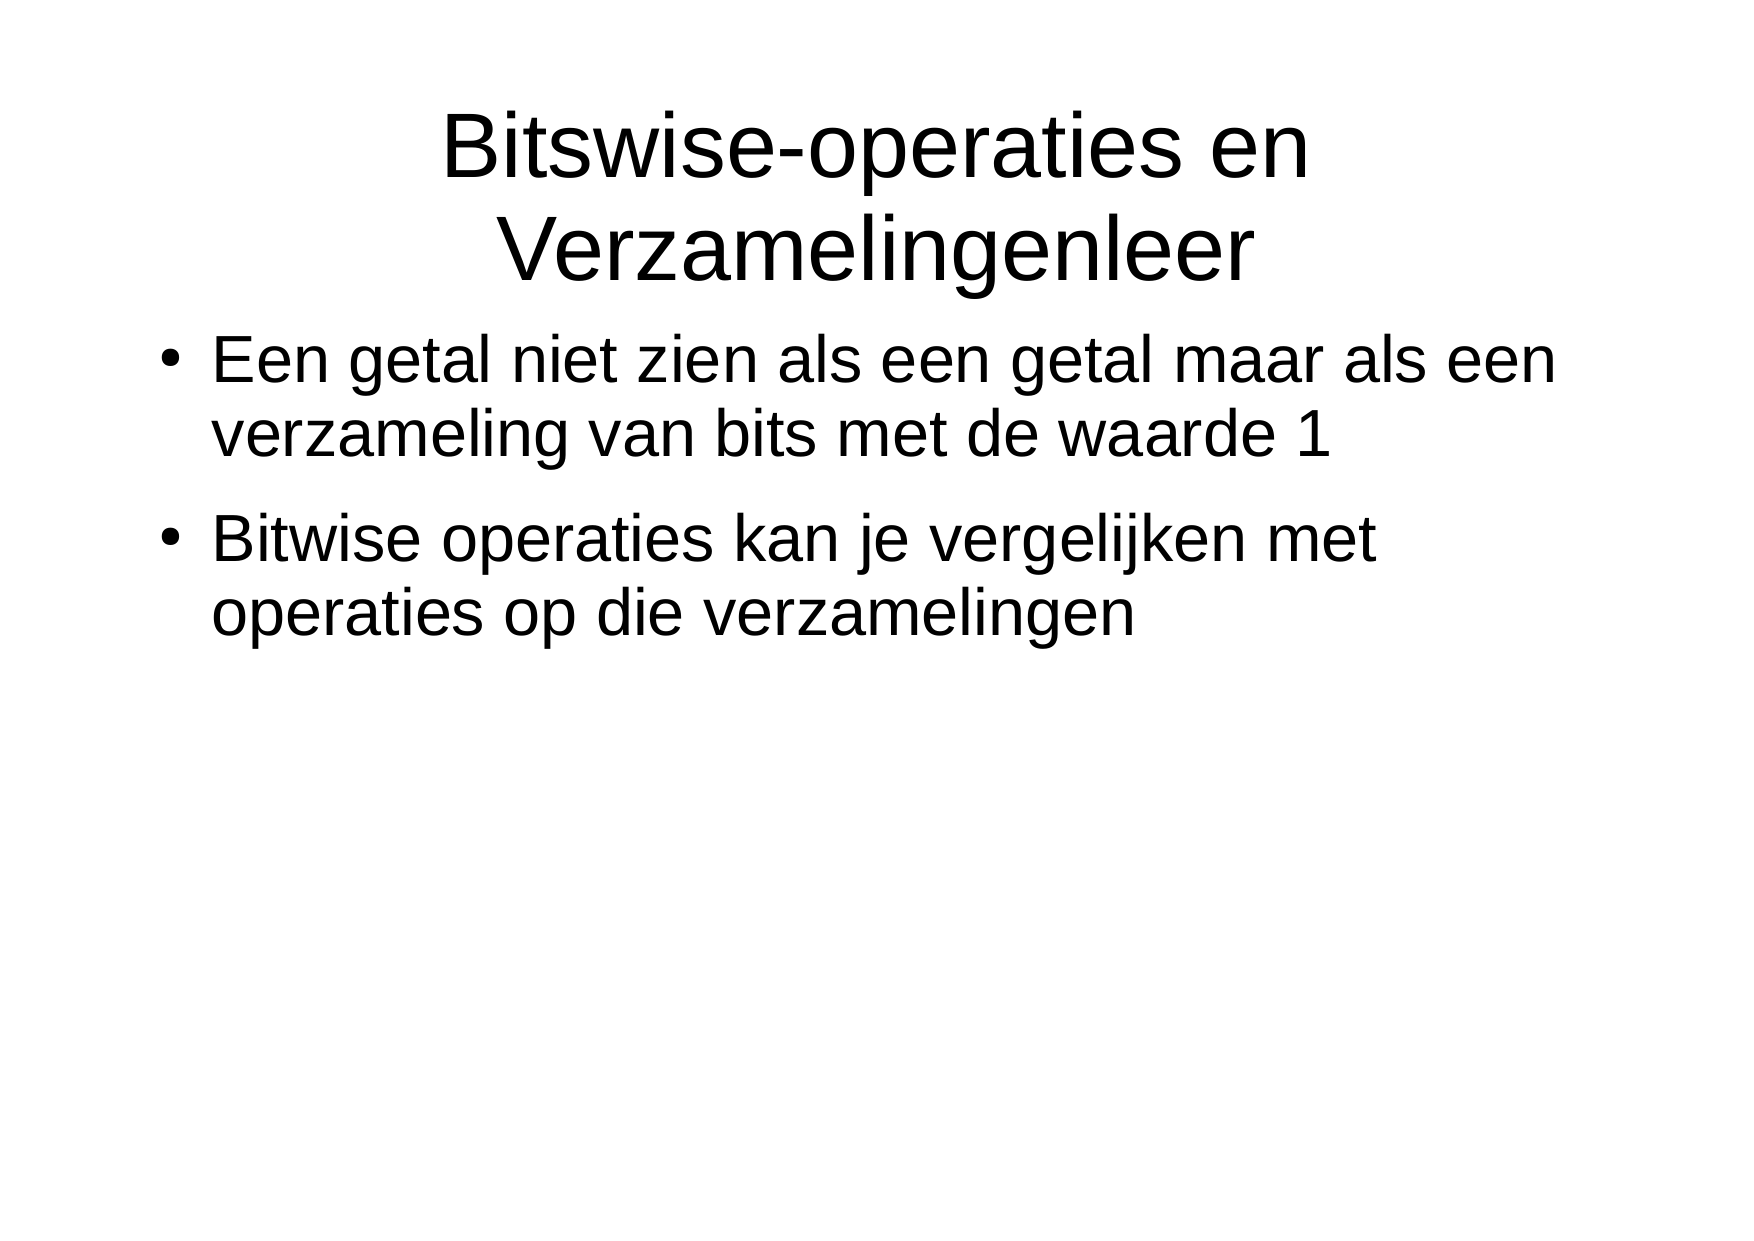

# Bitswise-operaties en Verzamelingenleer
Een getal niet zien als een getal maar als een verzameling van bits met de waarde 1
Bitwise operaties kan je vergelijken met operaties op die verzamelingen